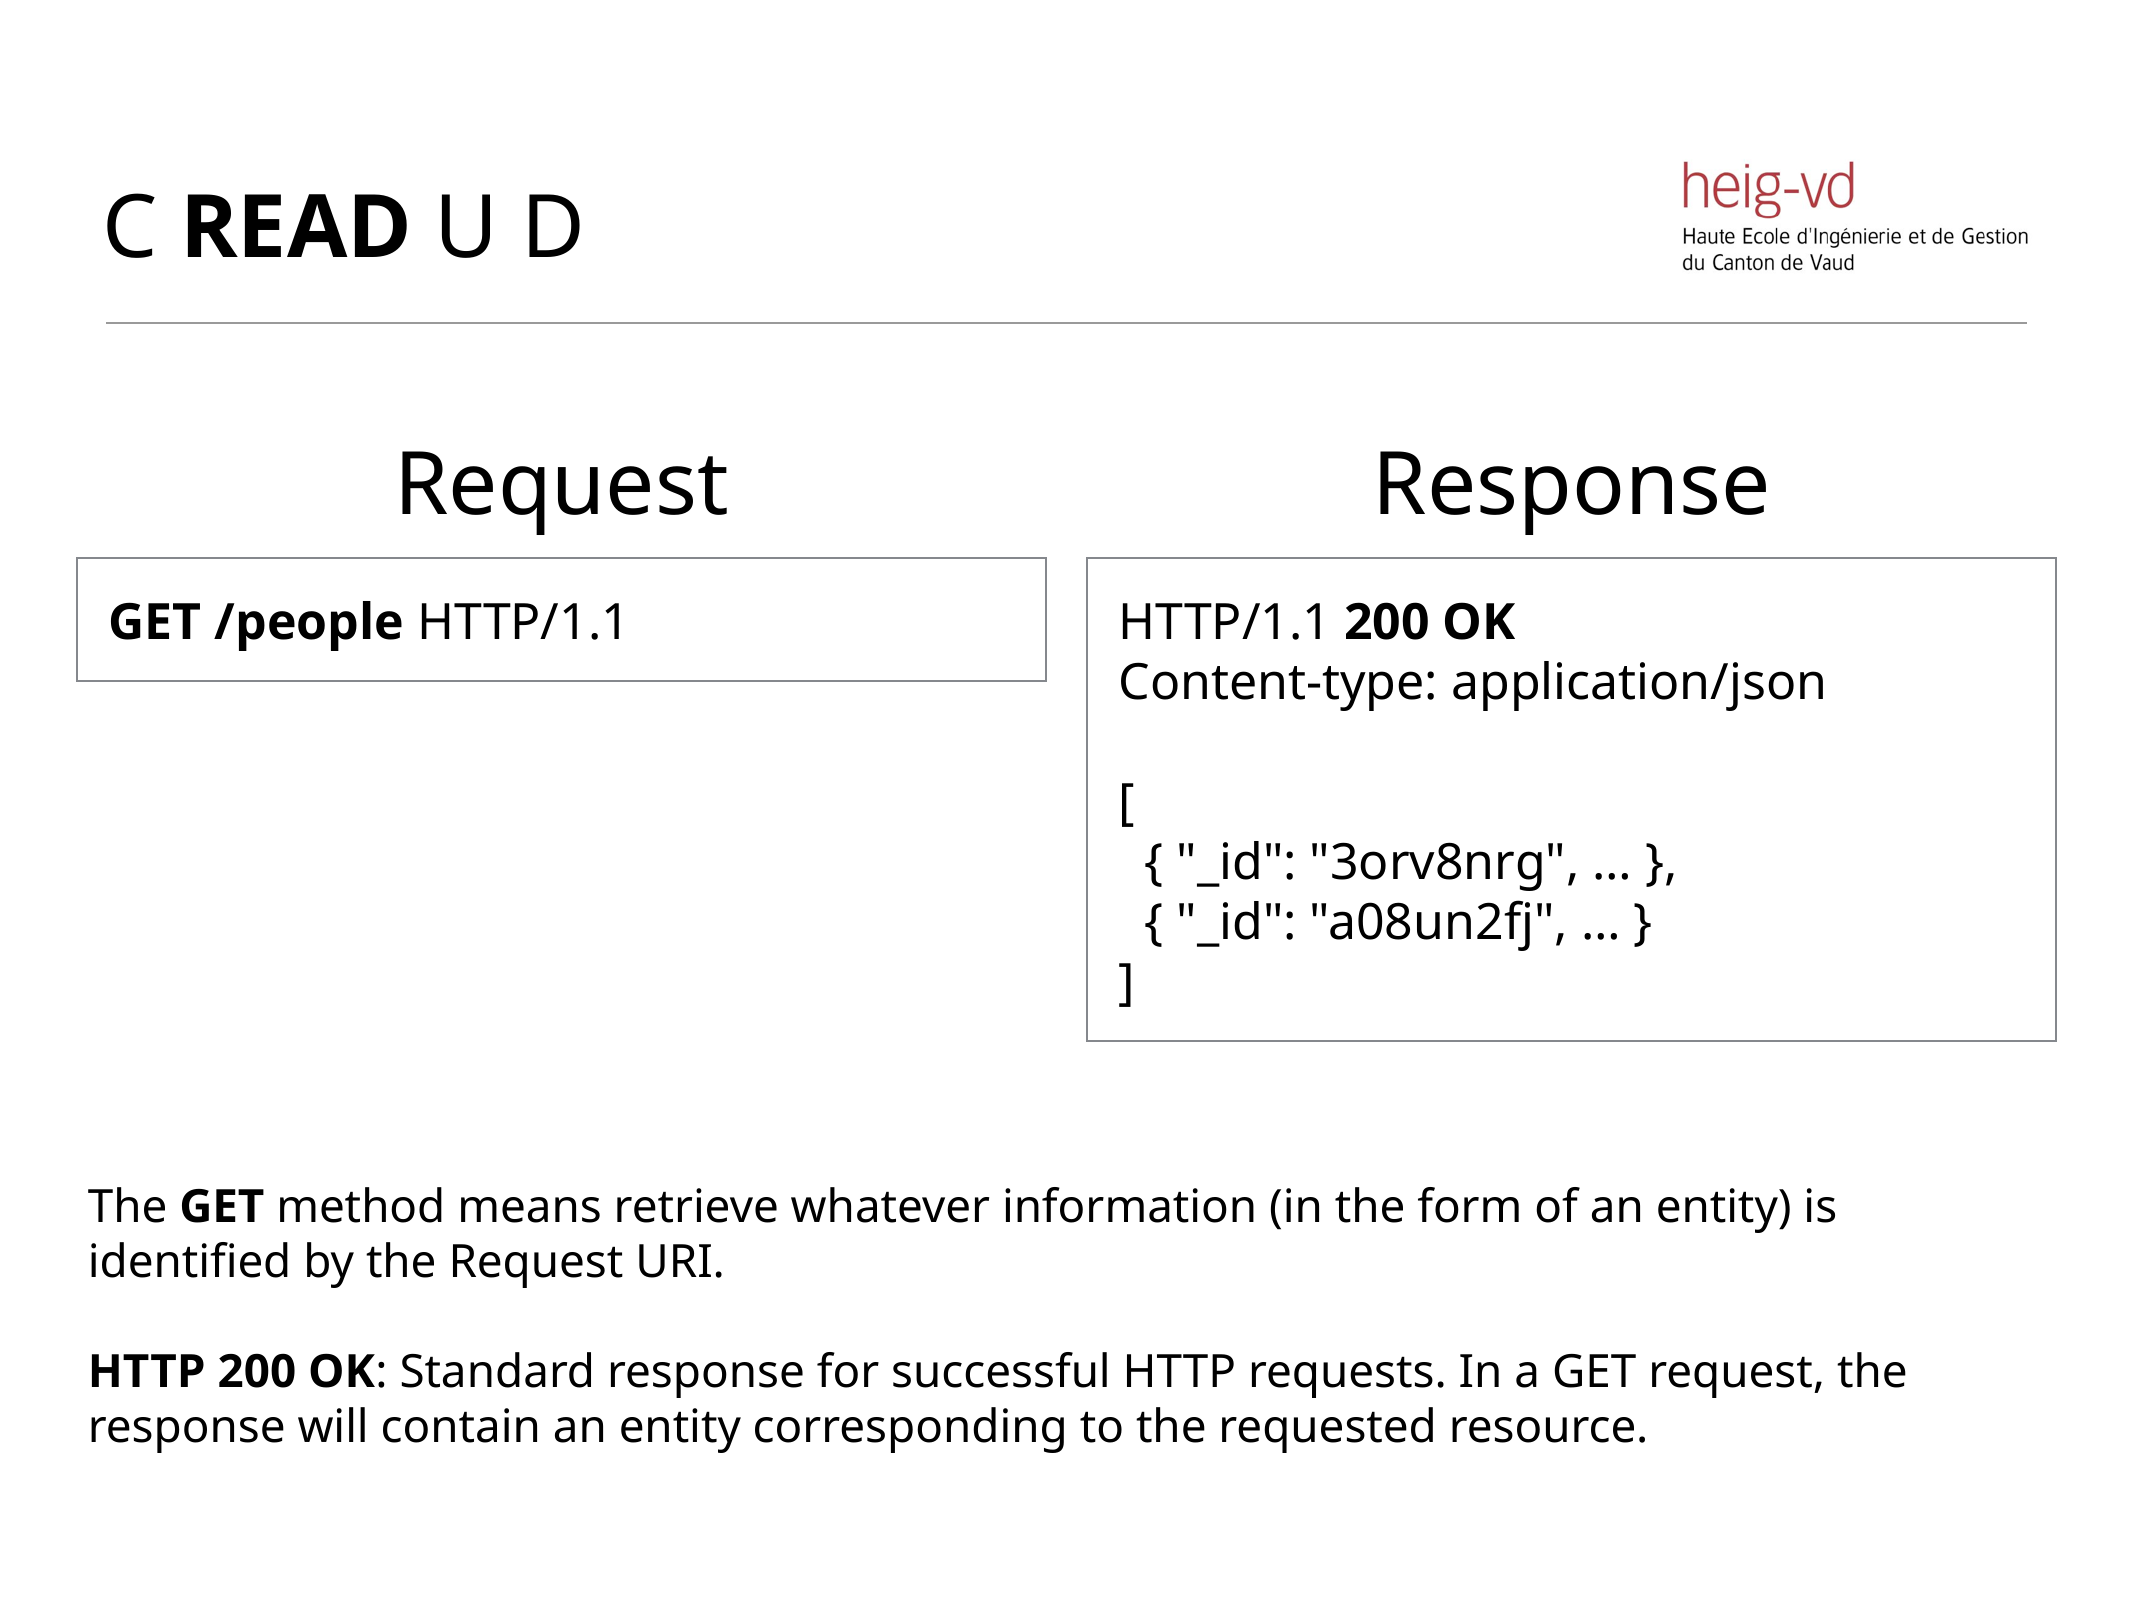

# C READ U D
Request
Response
GET /people HTTP/1.1
HTTP/1.1 200 OK
Content-type: application/json
[
 { "_id": "3orv8nrg", … },
 { "_id": "a08un2fj", … }
]
The GET method means retrieve whatever information (in the form of an entity) is identified by the Request URI.
HTTP 200 OK: Standard response for successful HTTP requests. In a GET request, the response will contain an entity corresponding to the requested resource.